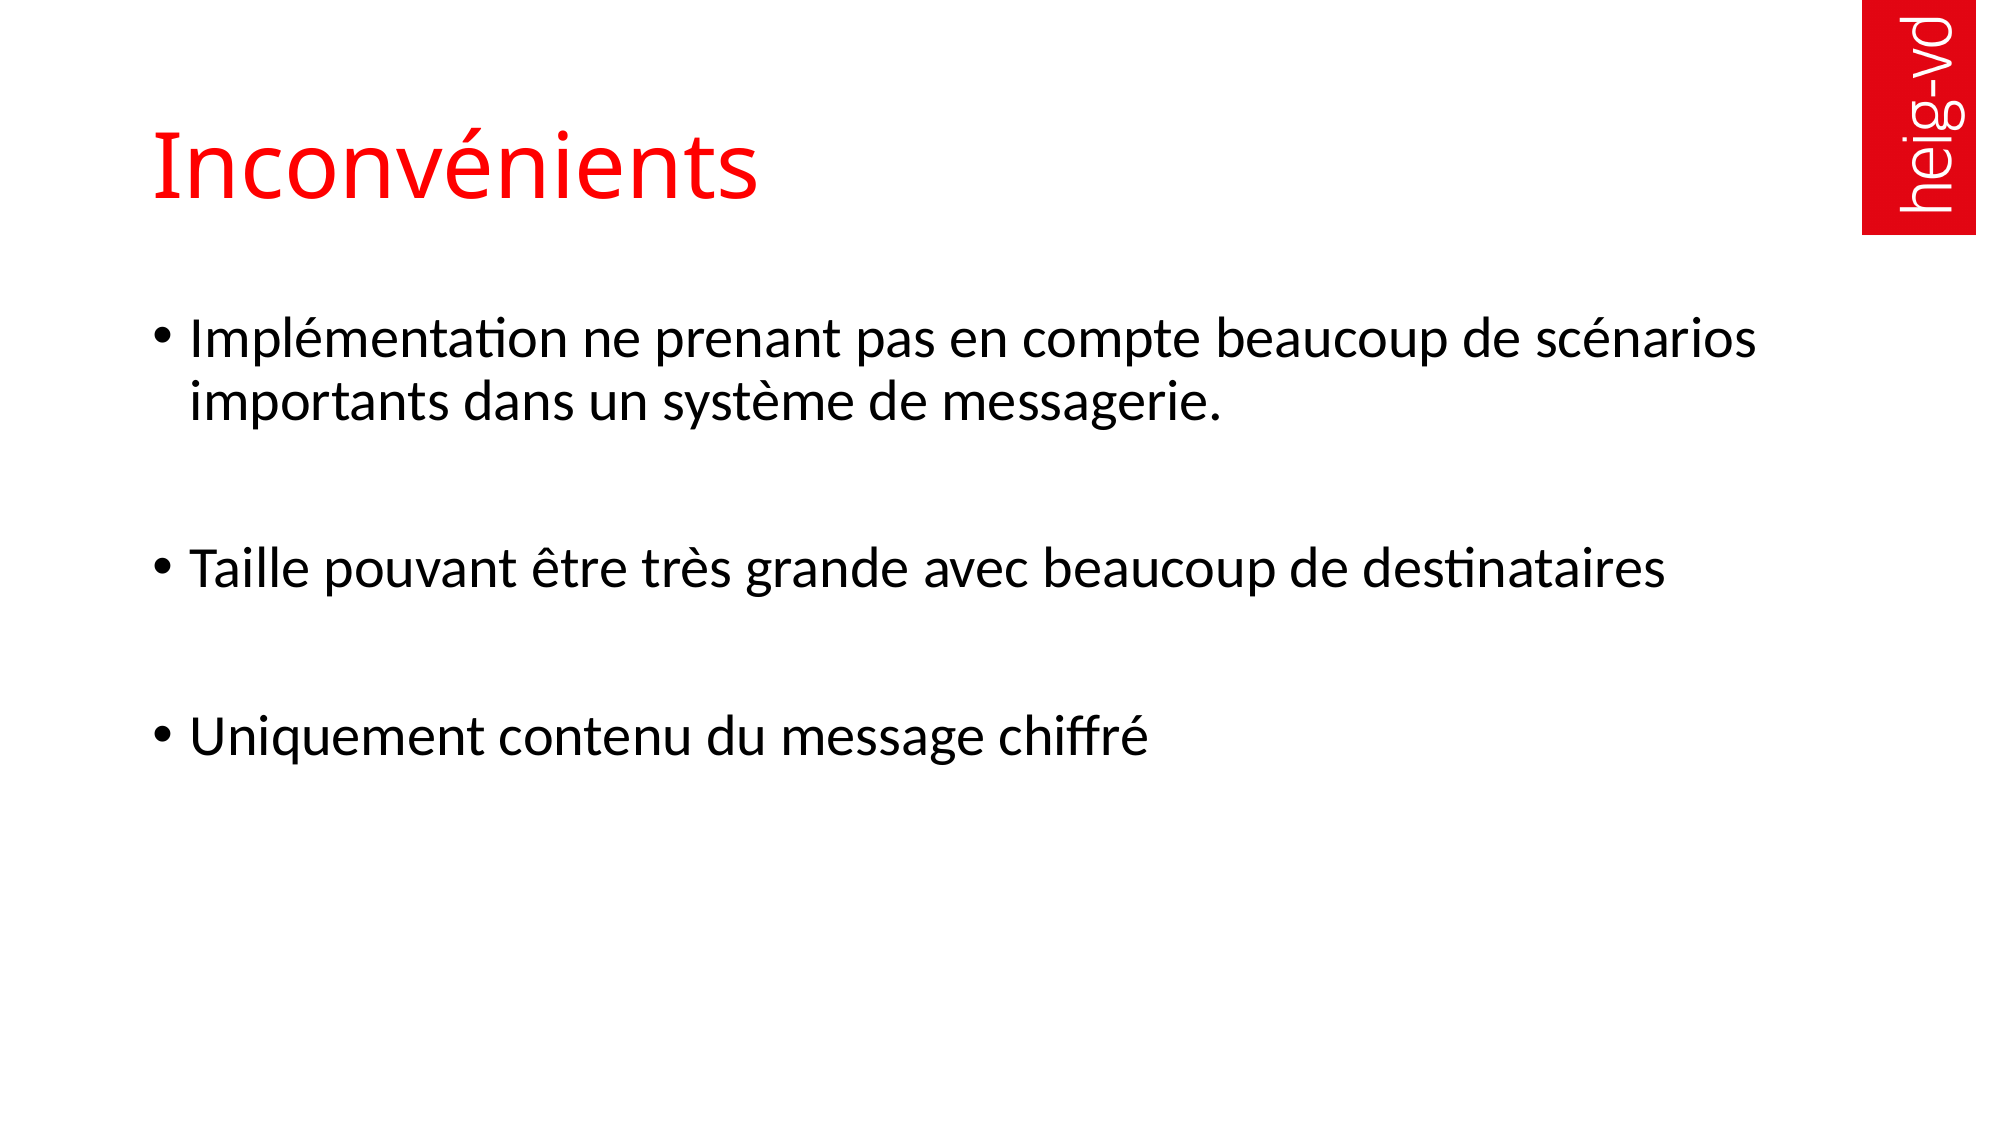

# Inconvénients
Implémentation ne prenant pas en compte beaucoup de scénarios importants dans un système de messagerie.
Taille pouvant être très grande avec beaucoup de destinataires
Uniquement contenu du message chiffré